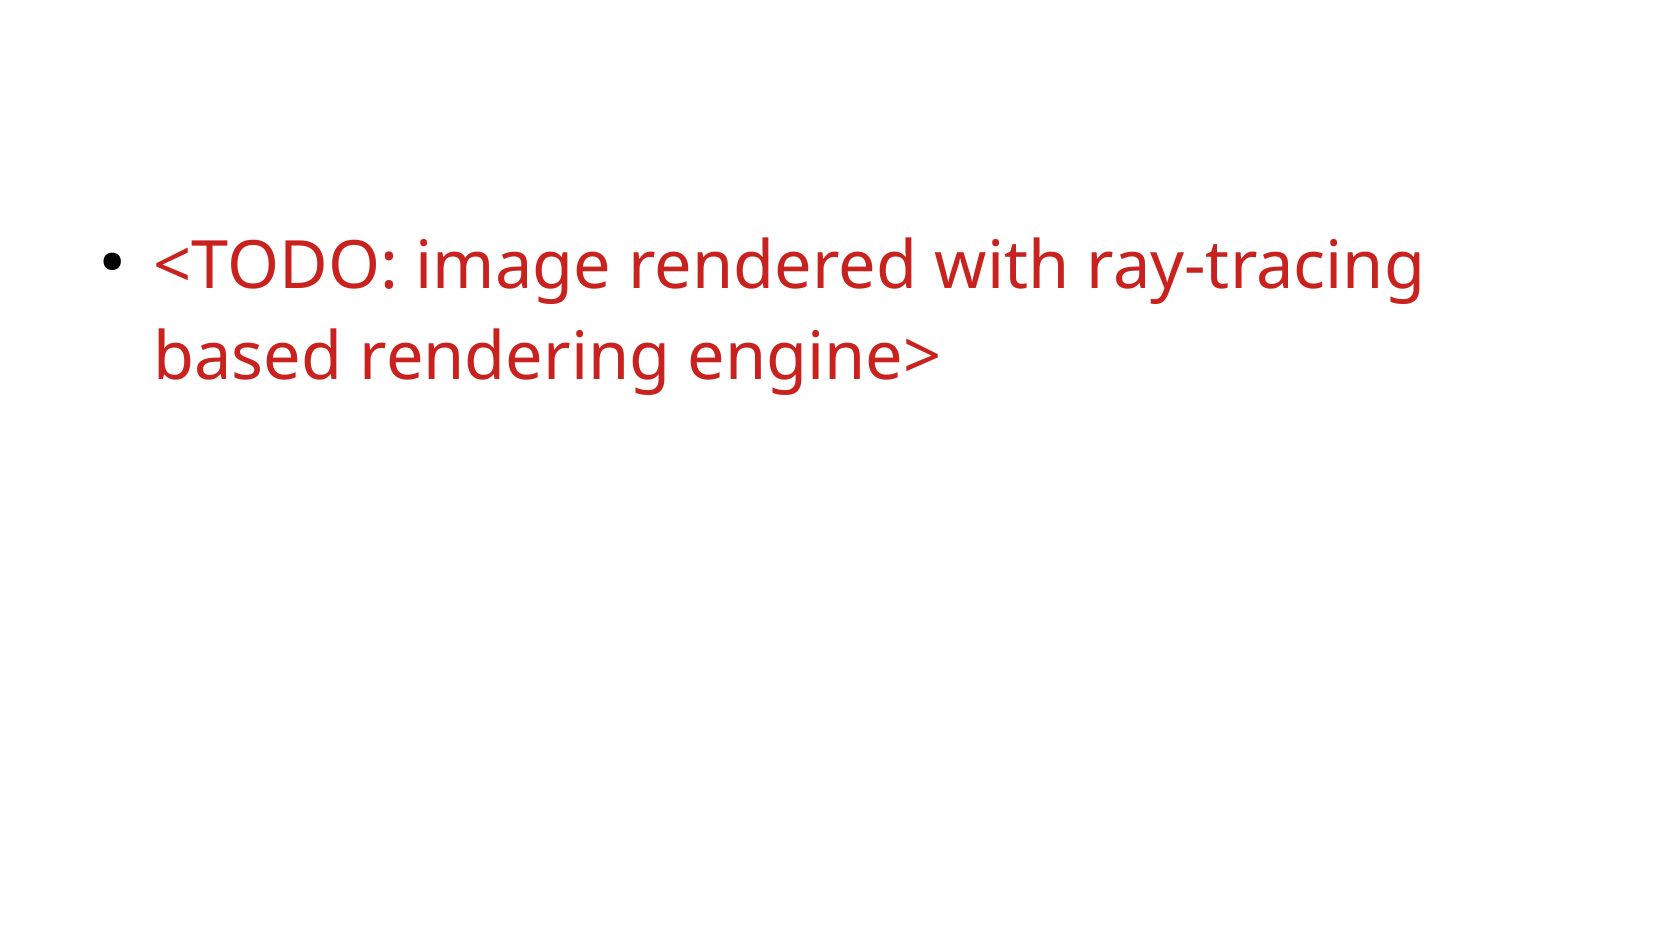

#
<TODO: image rendered with ray-tracing based rendering engine>